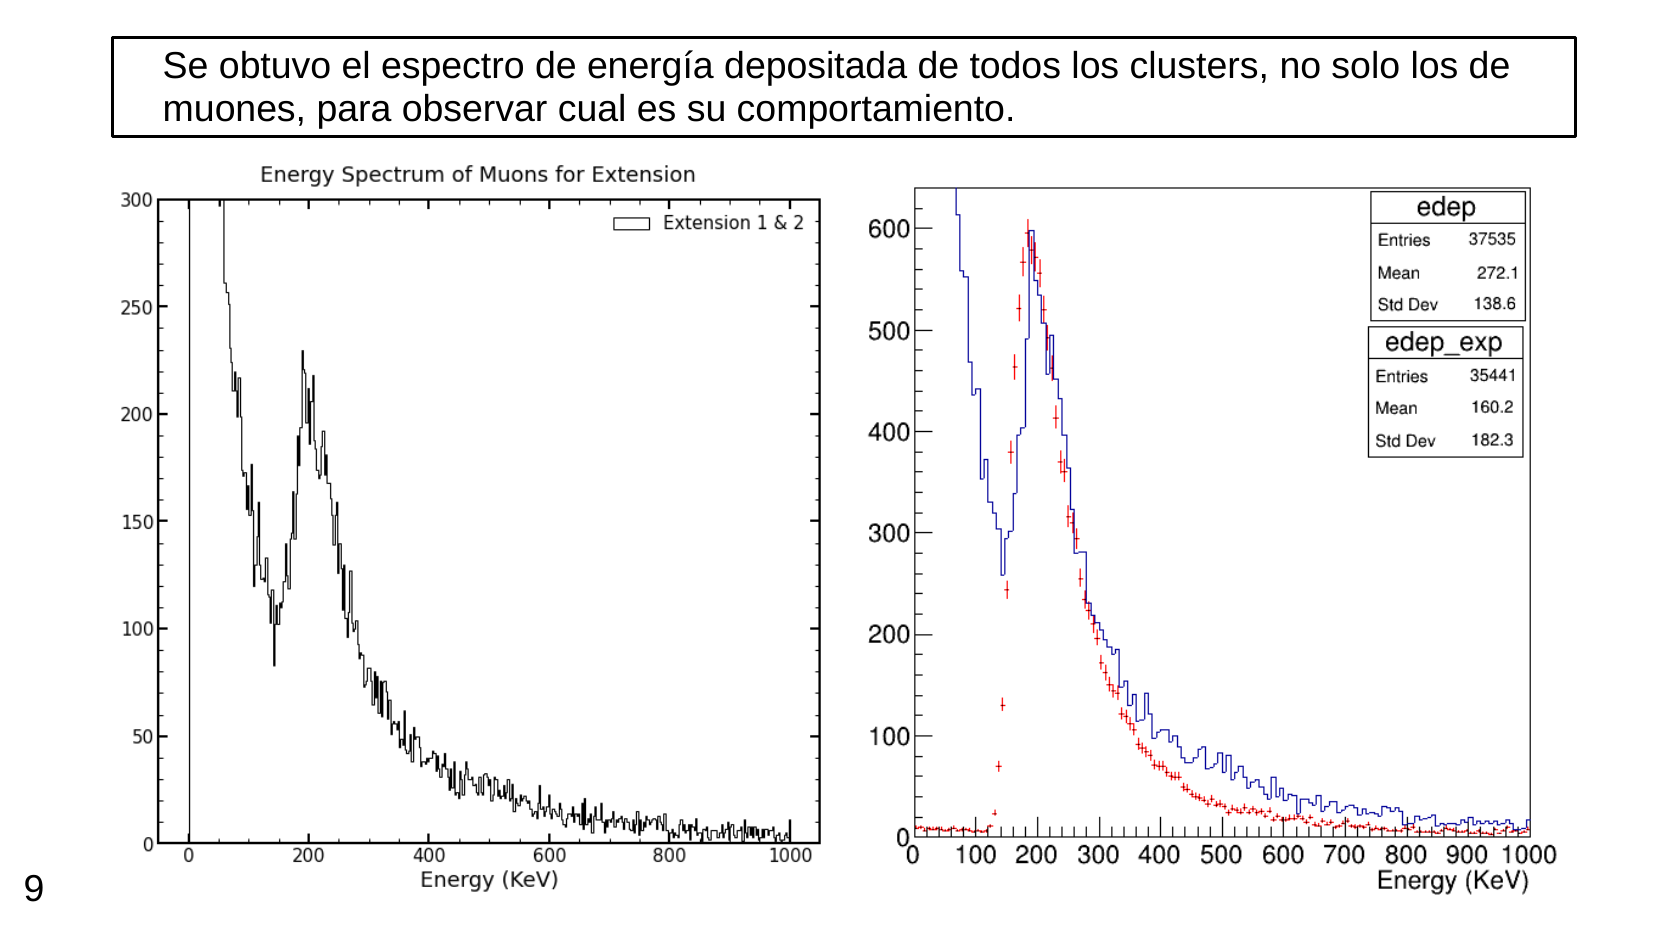

Se obtuvo el espectro de energía depositada de todos los clusters, no solo los de muones, para observar cual es su comportamiento.